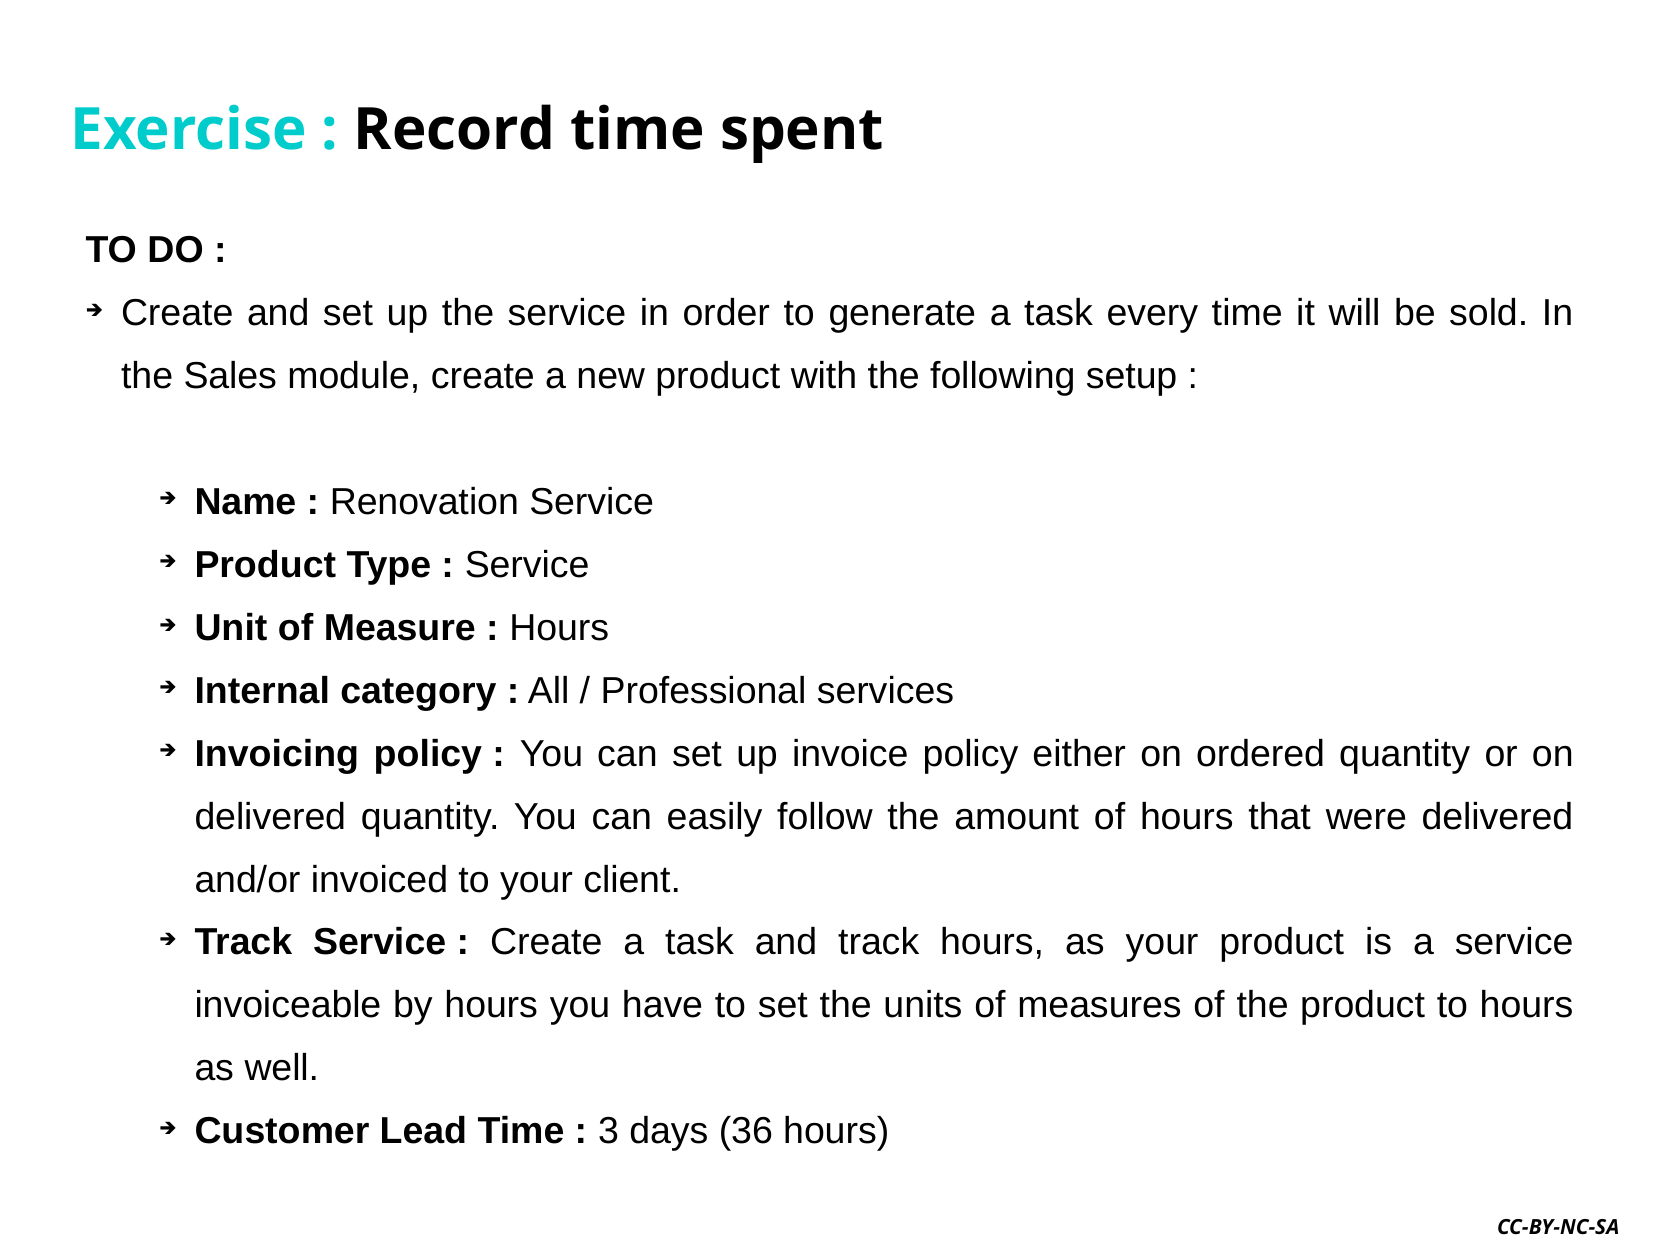

# Exercise : Record time spent
TO DO :
Create and set up the service in order to generate a task every time it will be sold. In the Sales module, create a new product with the following setup :
Name : Renovation Service
Product Type : Service
Unit of Measure : Hours
Internal category : All / Professional services
Invoicing policy : You can set up invoice policy either on ordered quantity or on delivered quantity. You can easily follow the amount of hours that were delivered and/or invoiced to your client.
Track Service : Create a task and track hours, as your product is a service invoiceable by hours you have to set the units of measures of the product to hours as well.
Customer Lead Time : 3 days (36 hours)
CC-BY-NC-SA